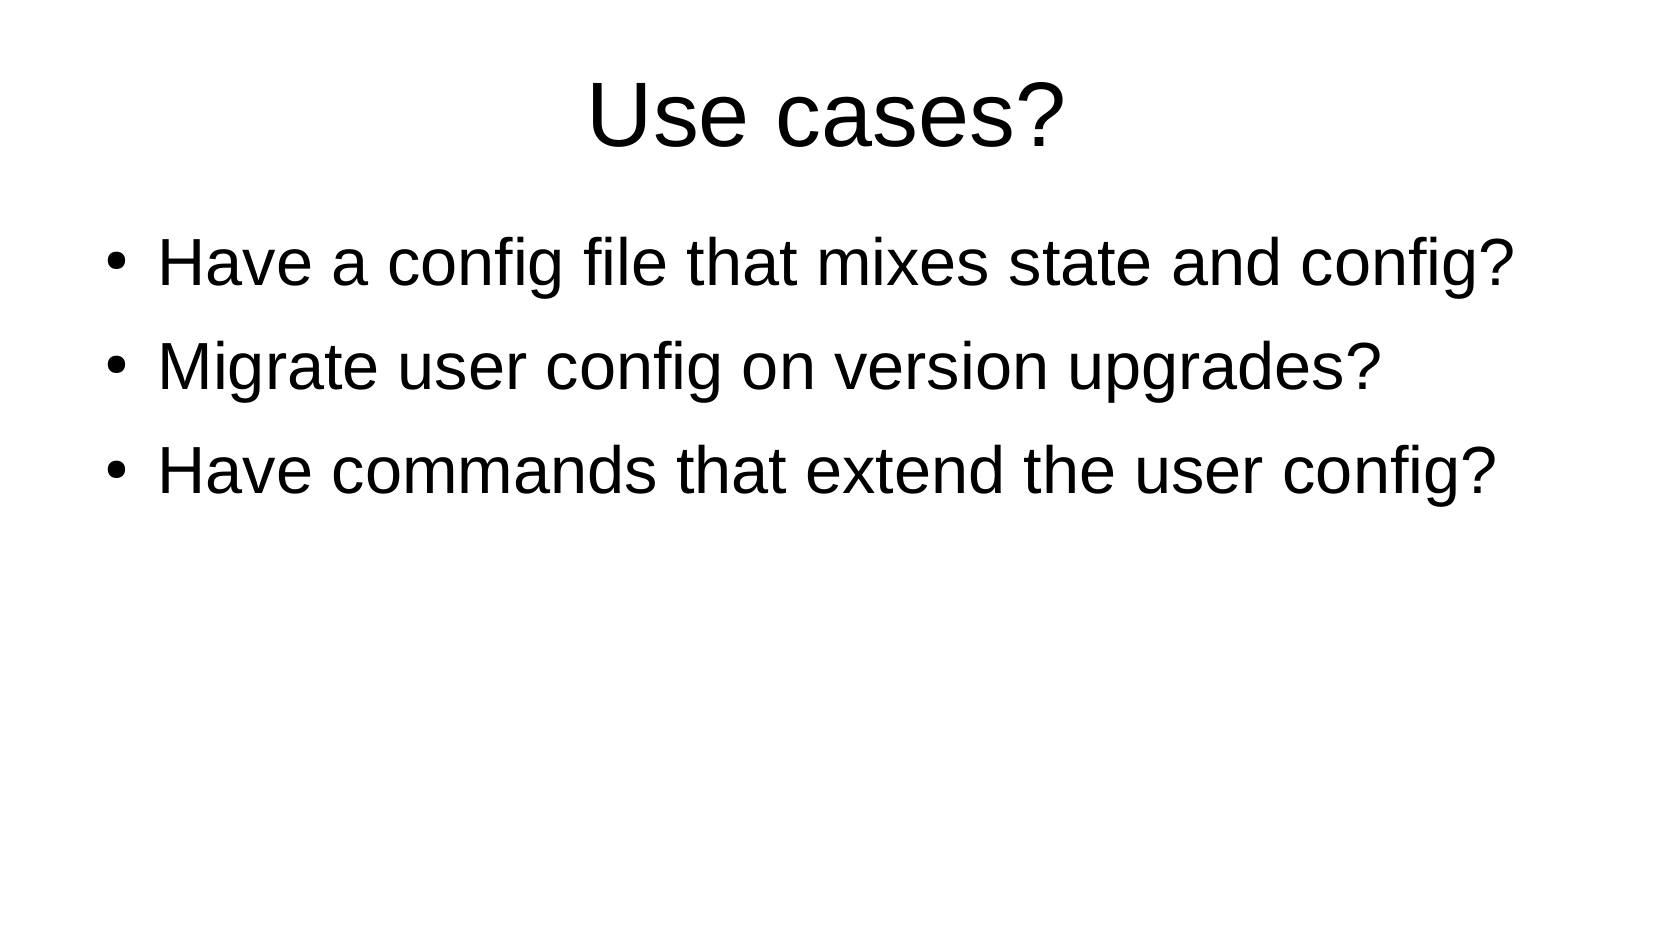

# Use cases?
Have a config file that mixes state and config?
Migrate user config on version upgrades?
Have commands that extend the user config?